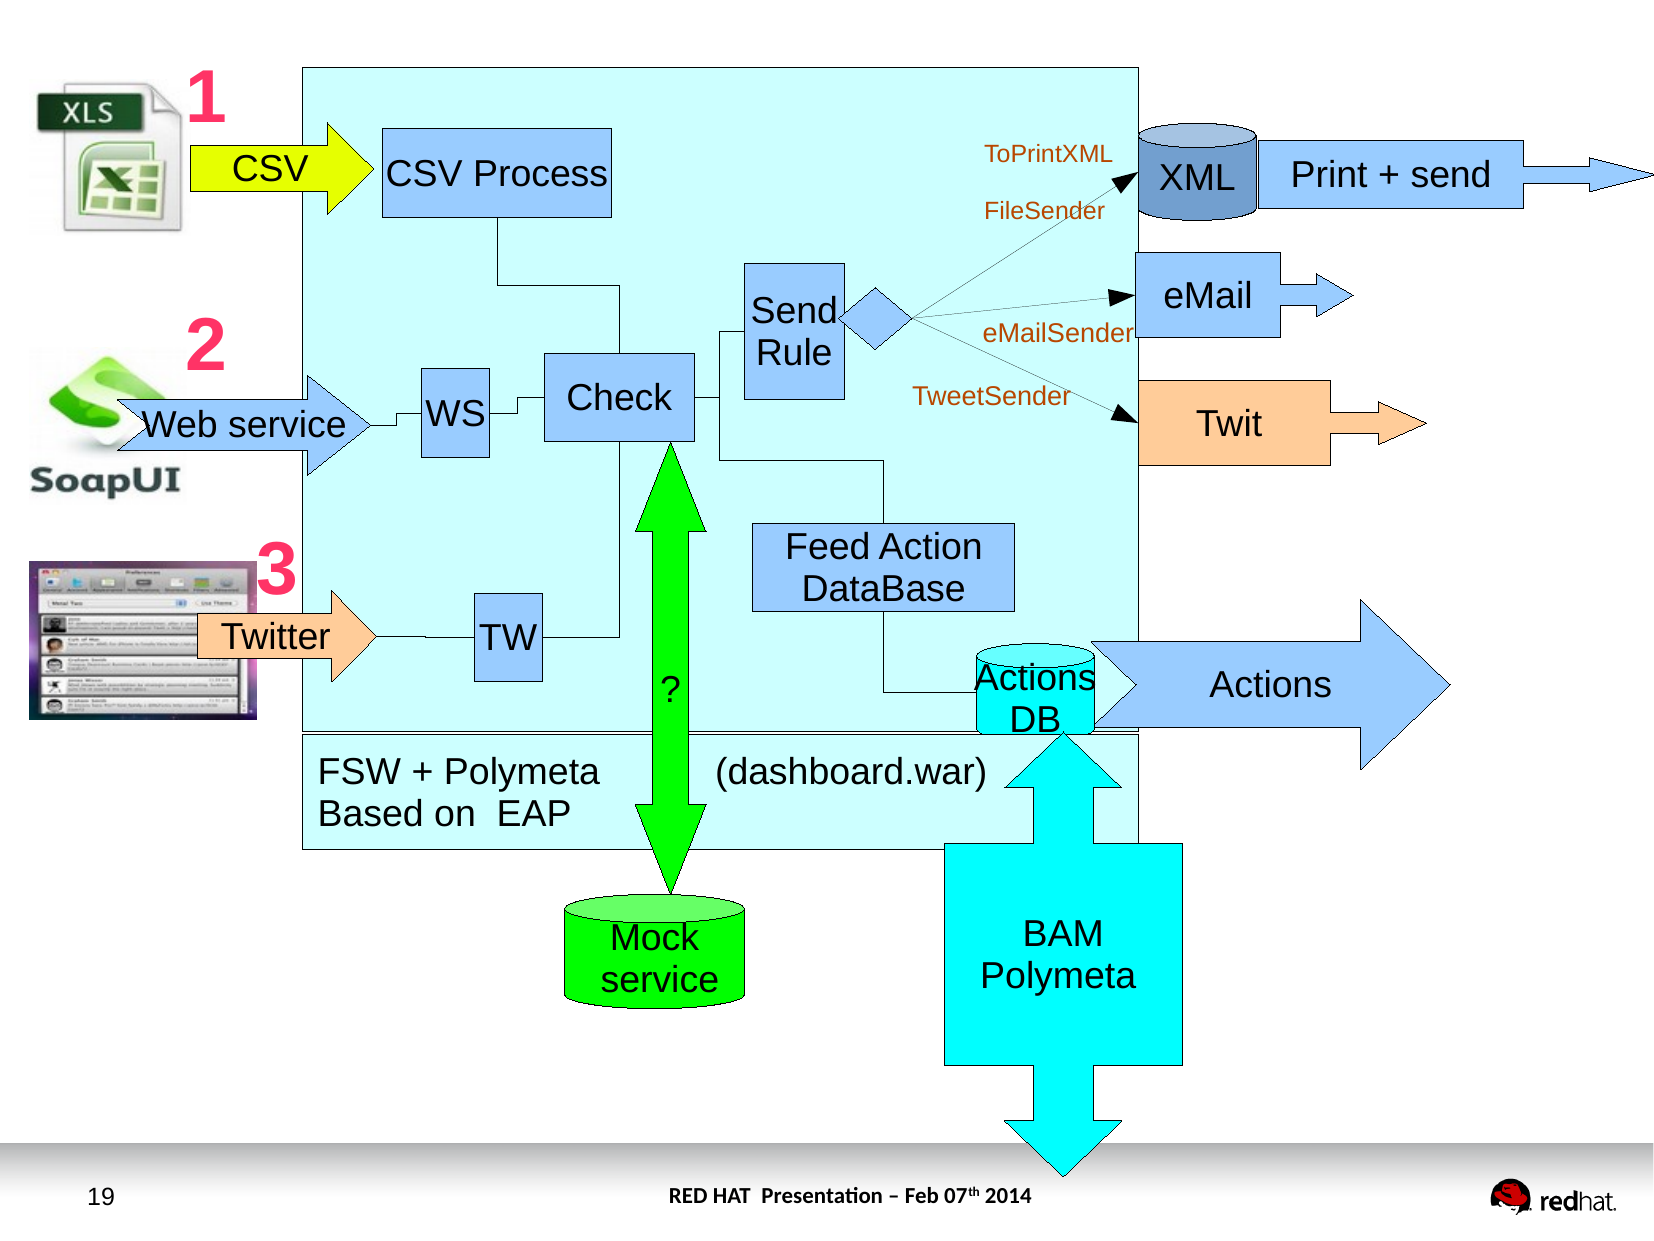

1
CSV
XML
XML
CSV Process
ToPrintXML
FileSender
Print + send
eMail
Send
Rule
2
eMailSender
Check
WS
Web service
TweetSender
Twit
?
3
Feed Action
DataBase
Twitter
TW
Actions
Actions
DB
BAM
Polymeta
FSW + Polymeta (dashboard.war)
Based on EAP
Mock
 service